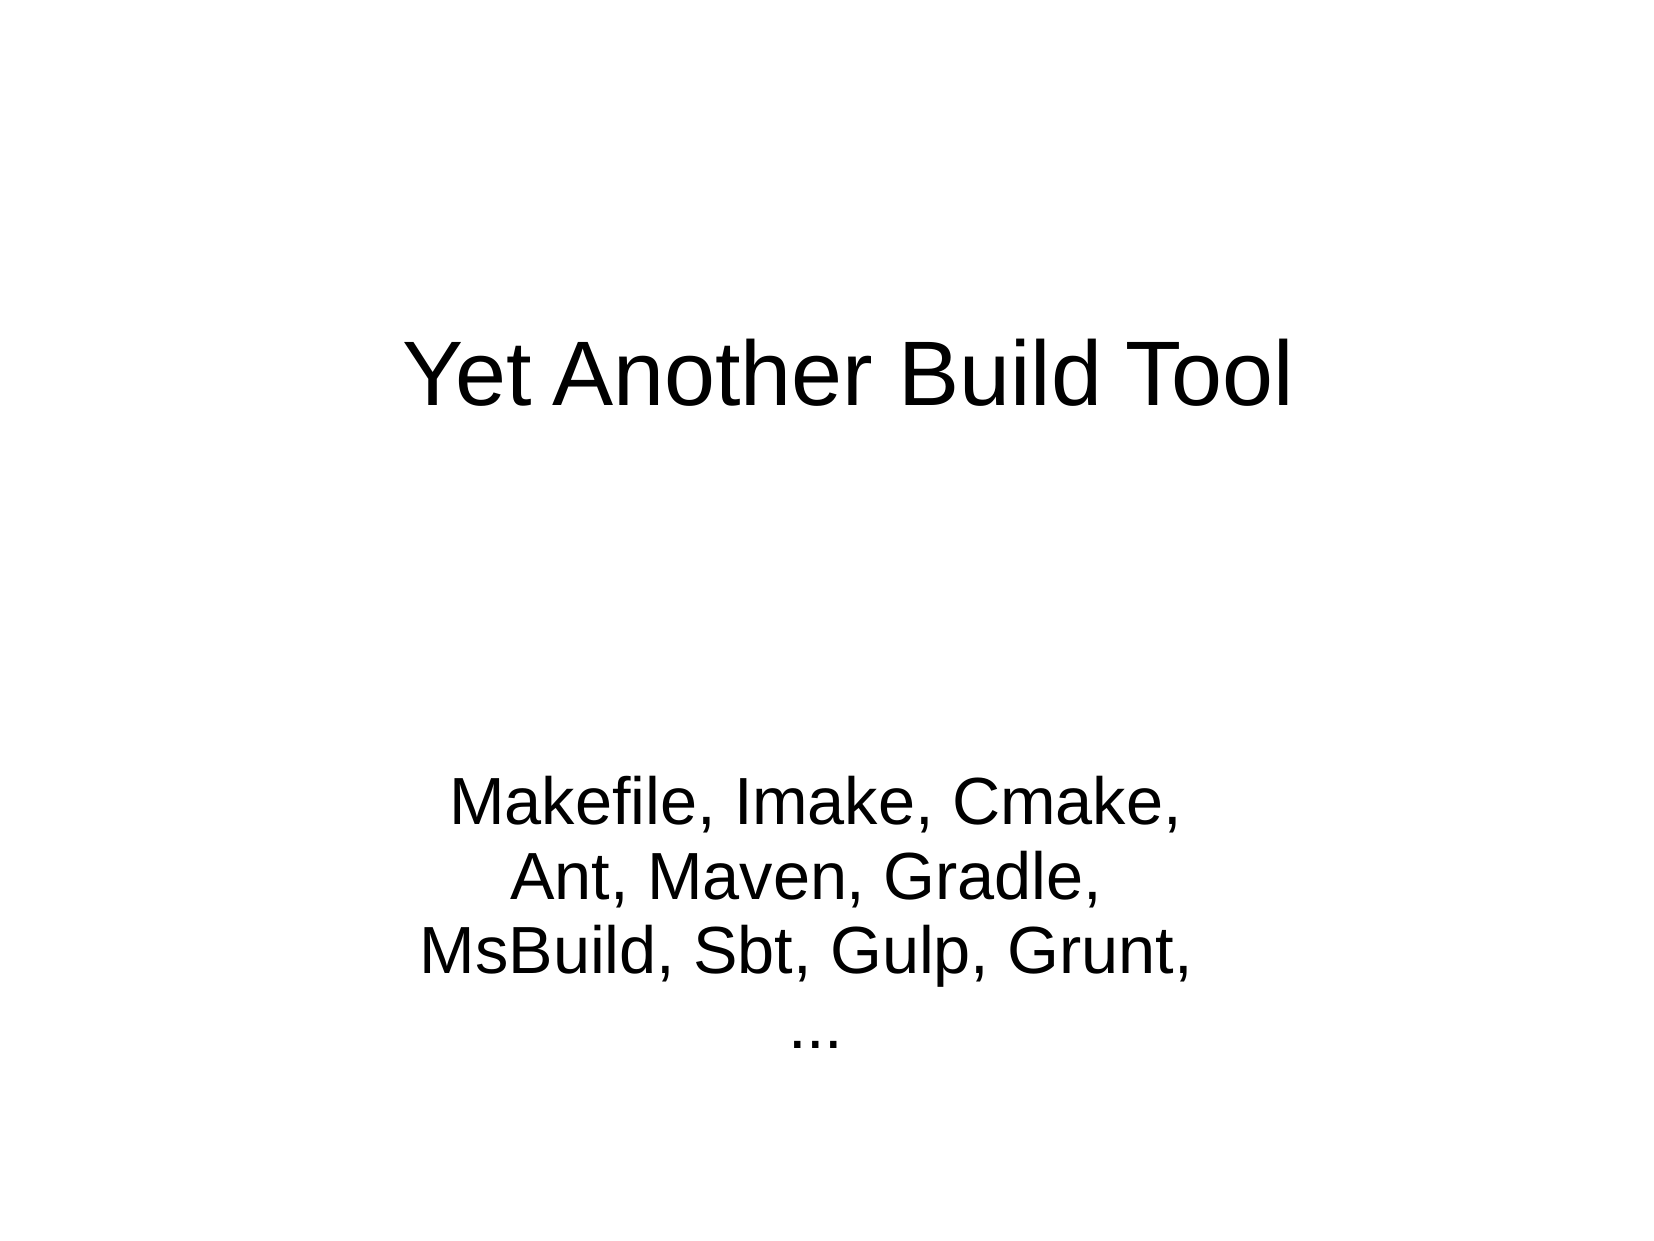

# Yet Another Build Tool
Makefile, Imake, Cmake,
Ant, Maven, Gradle,
MsBuild, Sbt, Gulp, Grunt,
...